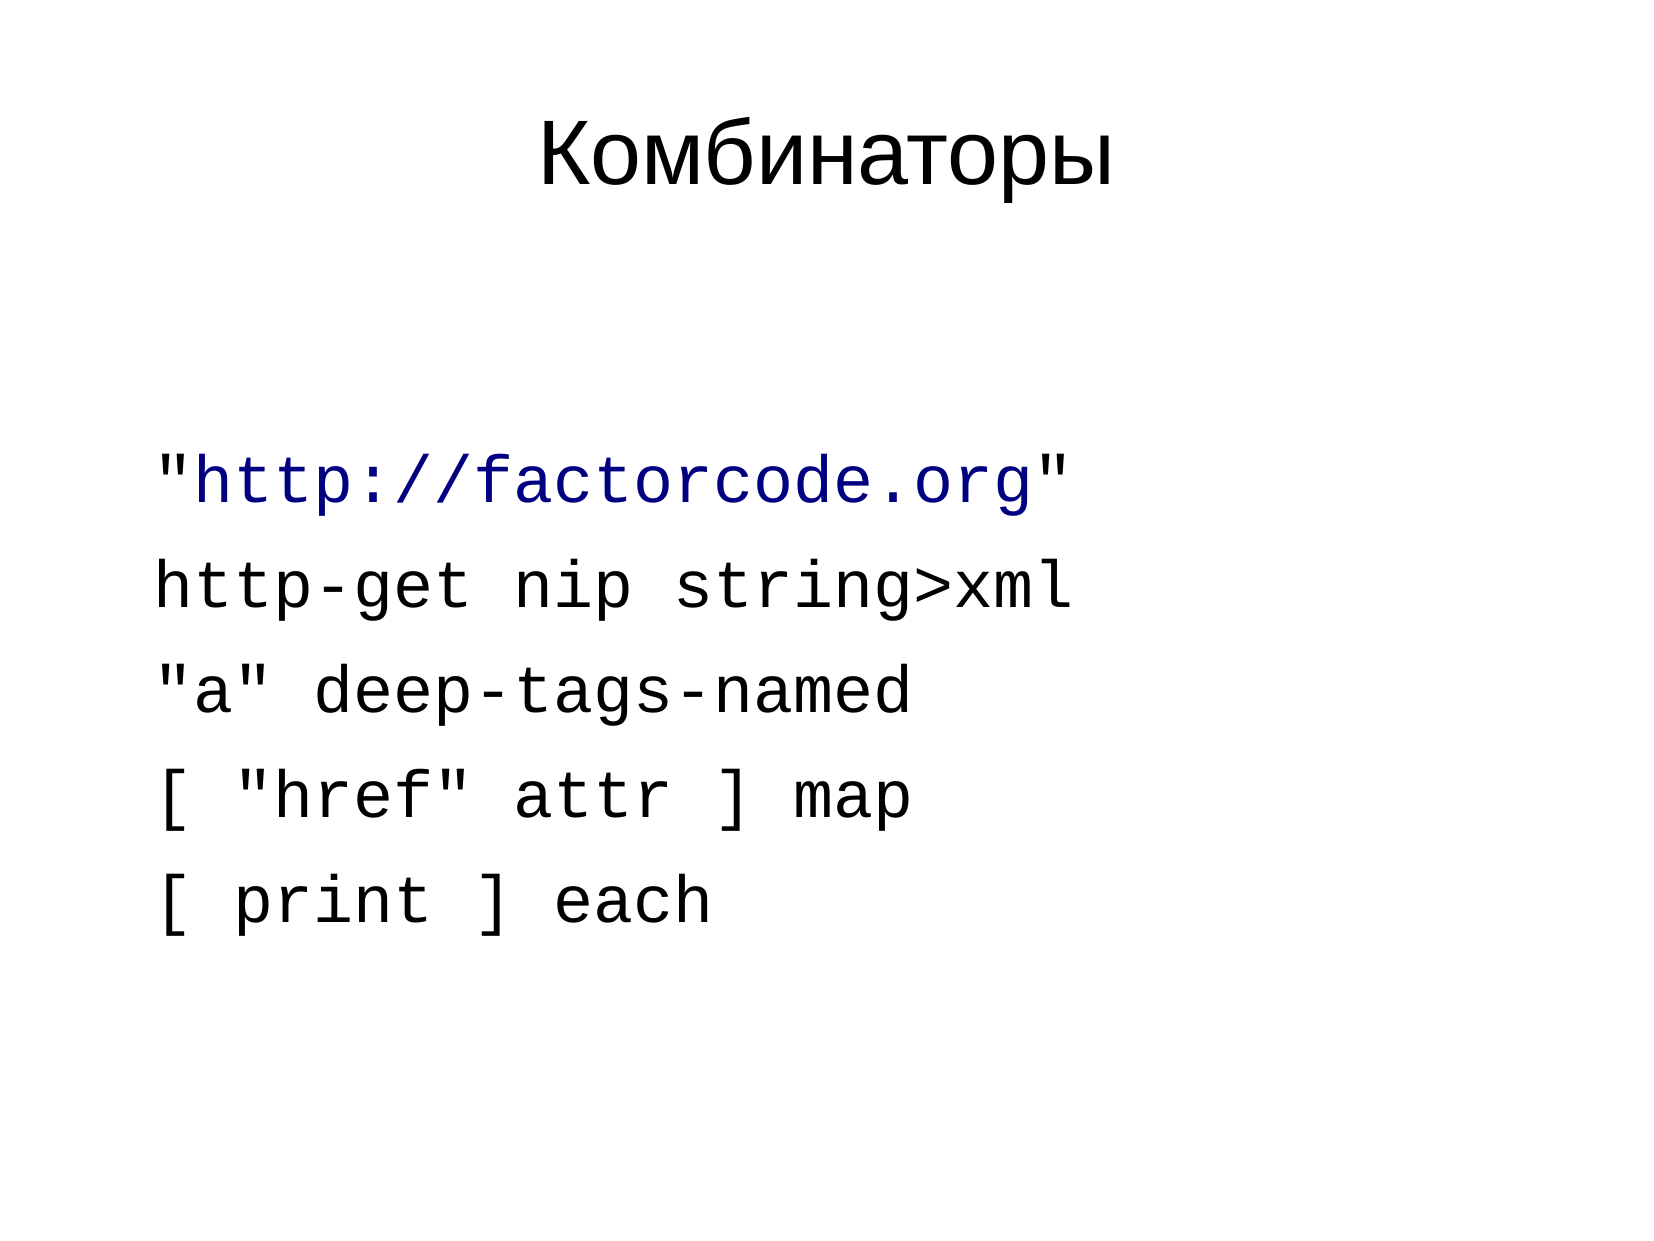

# Комбинаторы
"http://factorcode.org"
http-get nip string>xml
"a" deep-tags-named
[ "href" attr ] map
[ print ] each